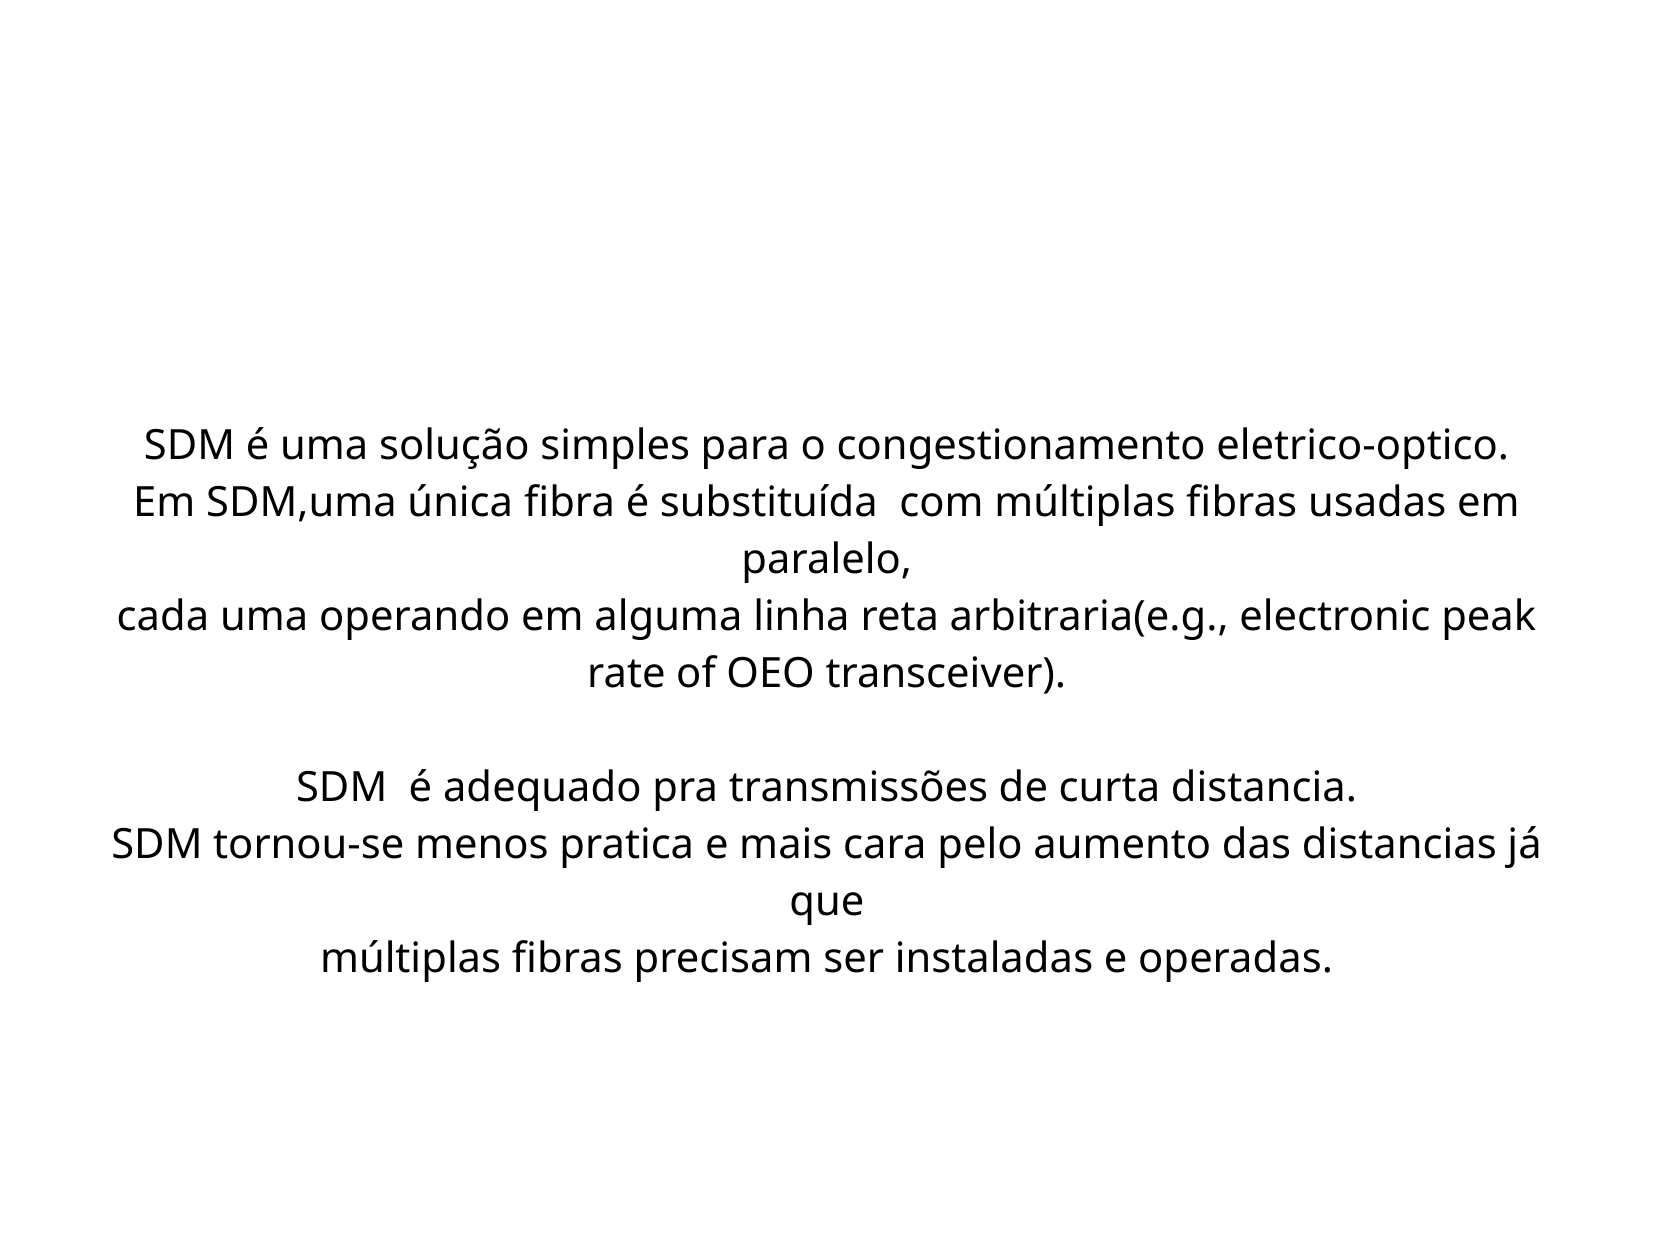

#
SDM é uma solução simples para o congestionamento eletrico-optico.
Em SDM,uma única fibra é substituída com múltiplas fibras usadas em paralelo,
cada uma operando em alguma linha reta arbitraria(e.g., electronic peak rate of OEO transceiver).
SDM é adequado pra transmissões de curta distancia.
SDM tornou-se menos pratica e mais cara pelo aumento das distancias já que
múltiplas fibras precisam ser instaladas e operadas.